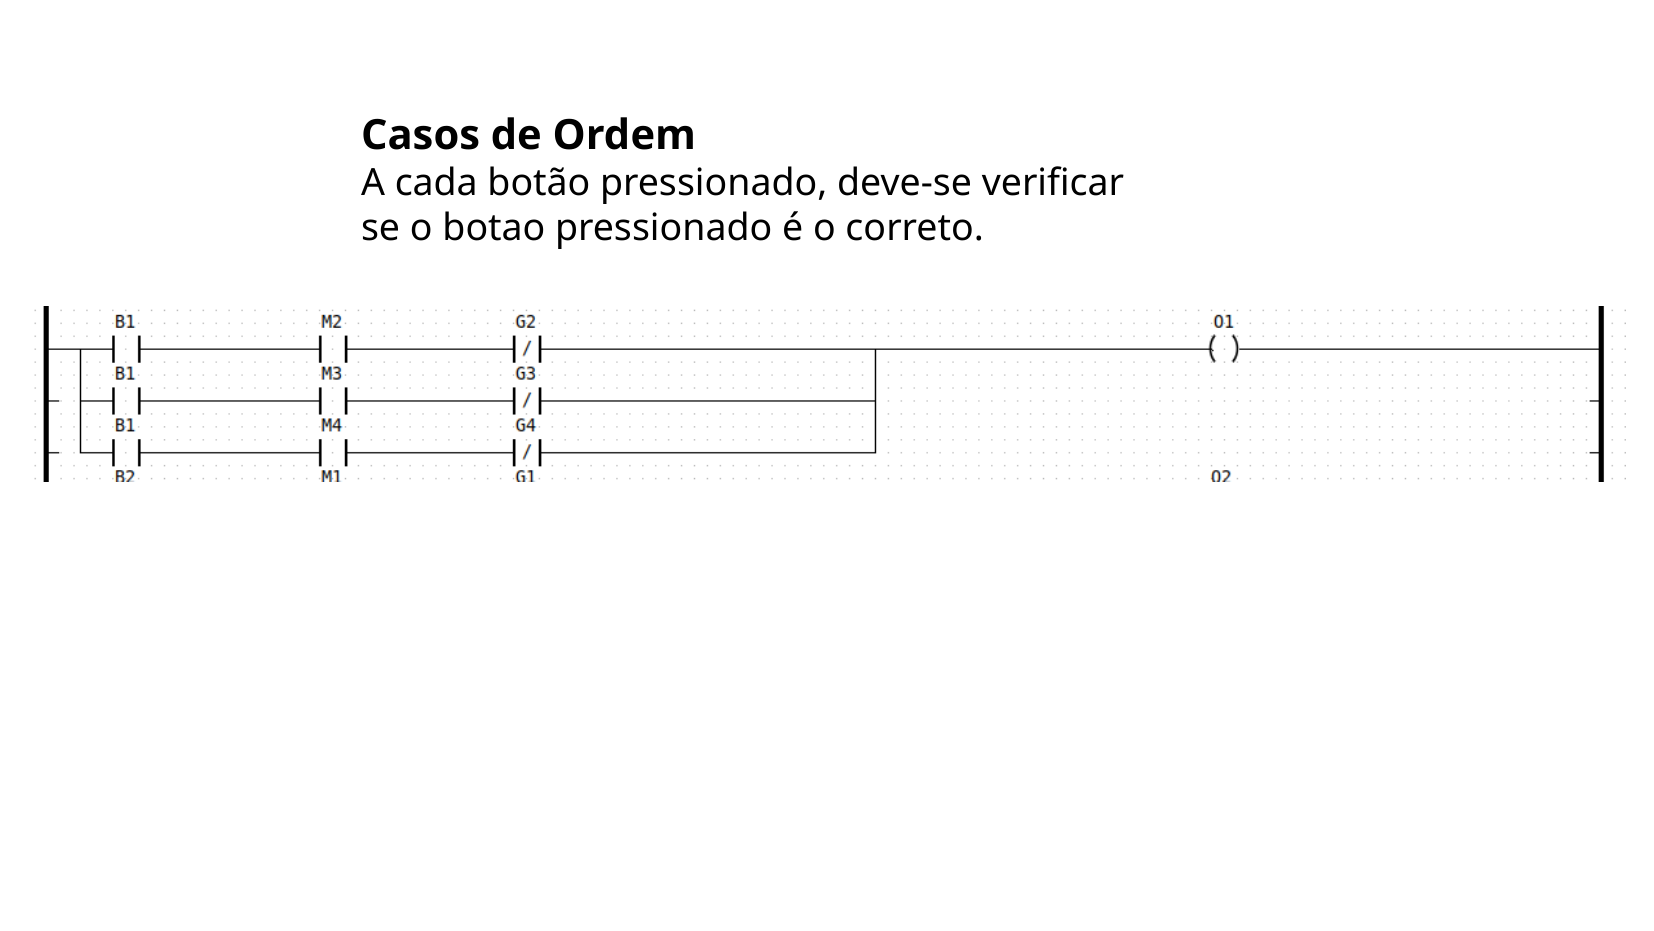

Casos de Ordem
A cada botão pressionado, deve-se verificar se o botao pressionado é o correto.